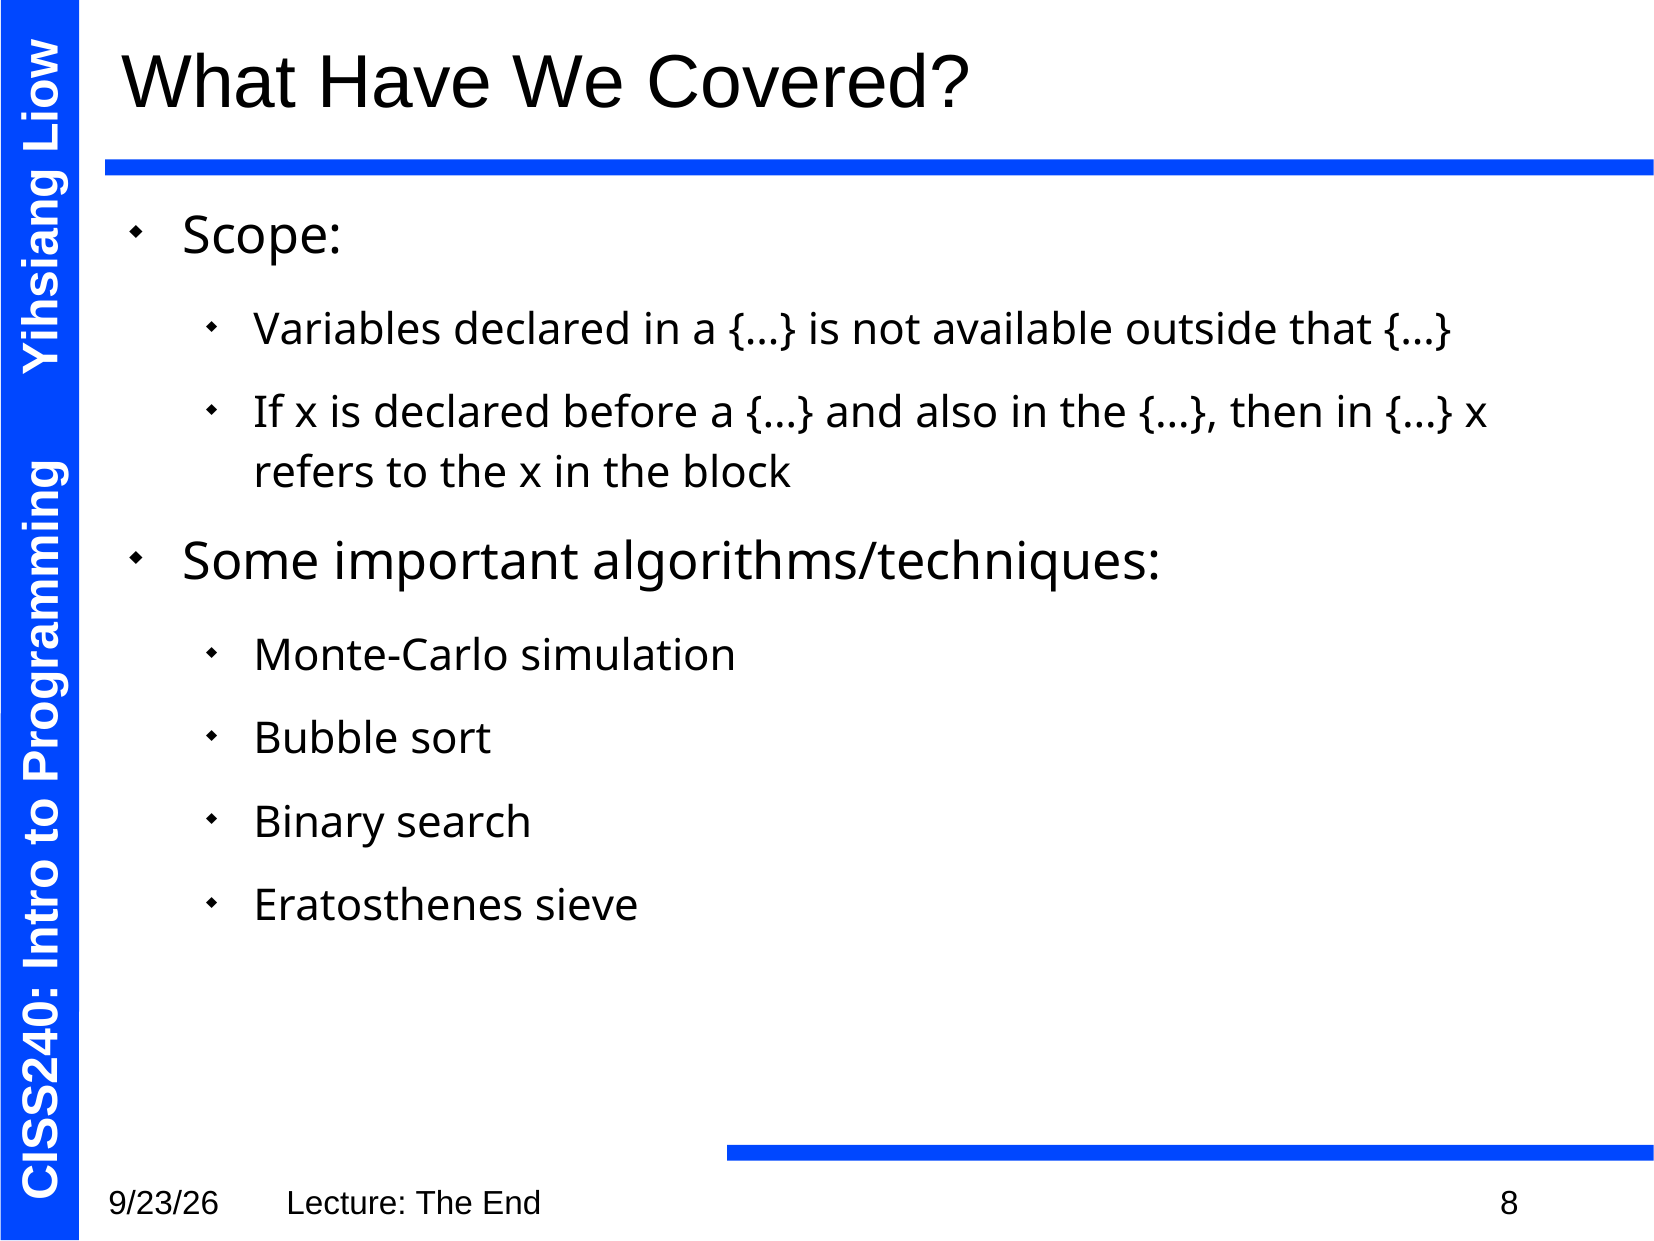

# What Have We Covered?
Scope:
Variables declared in a {…} is not available outside that {…}
If x is declared before a {…} and also in the {…}, then in {…} x refers to the x in the block
Some important algorithms/techniques:
Monte-Carlo simulation
Bubble sort
Binary search
Eratosthenes sieve